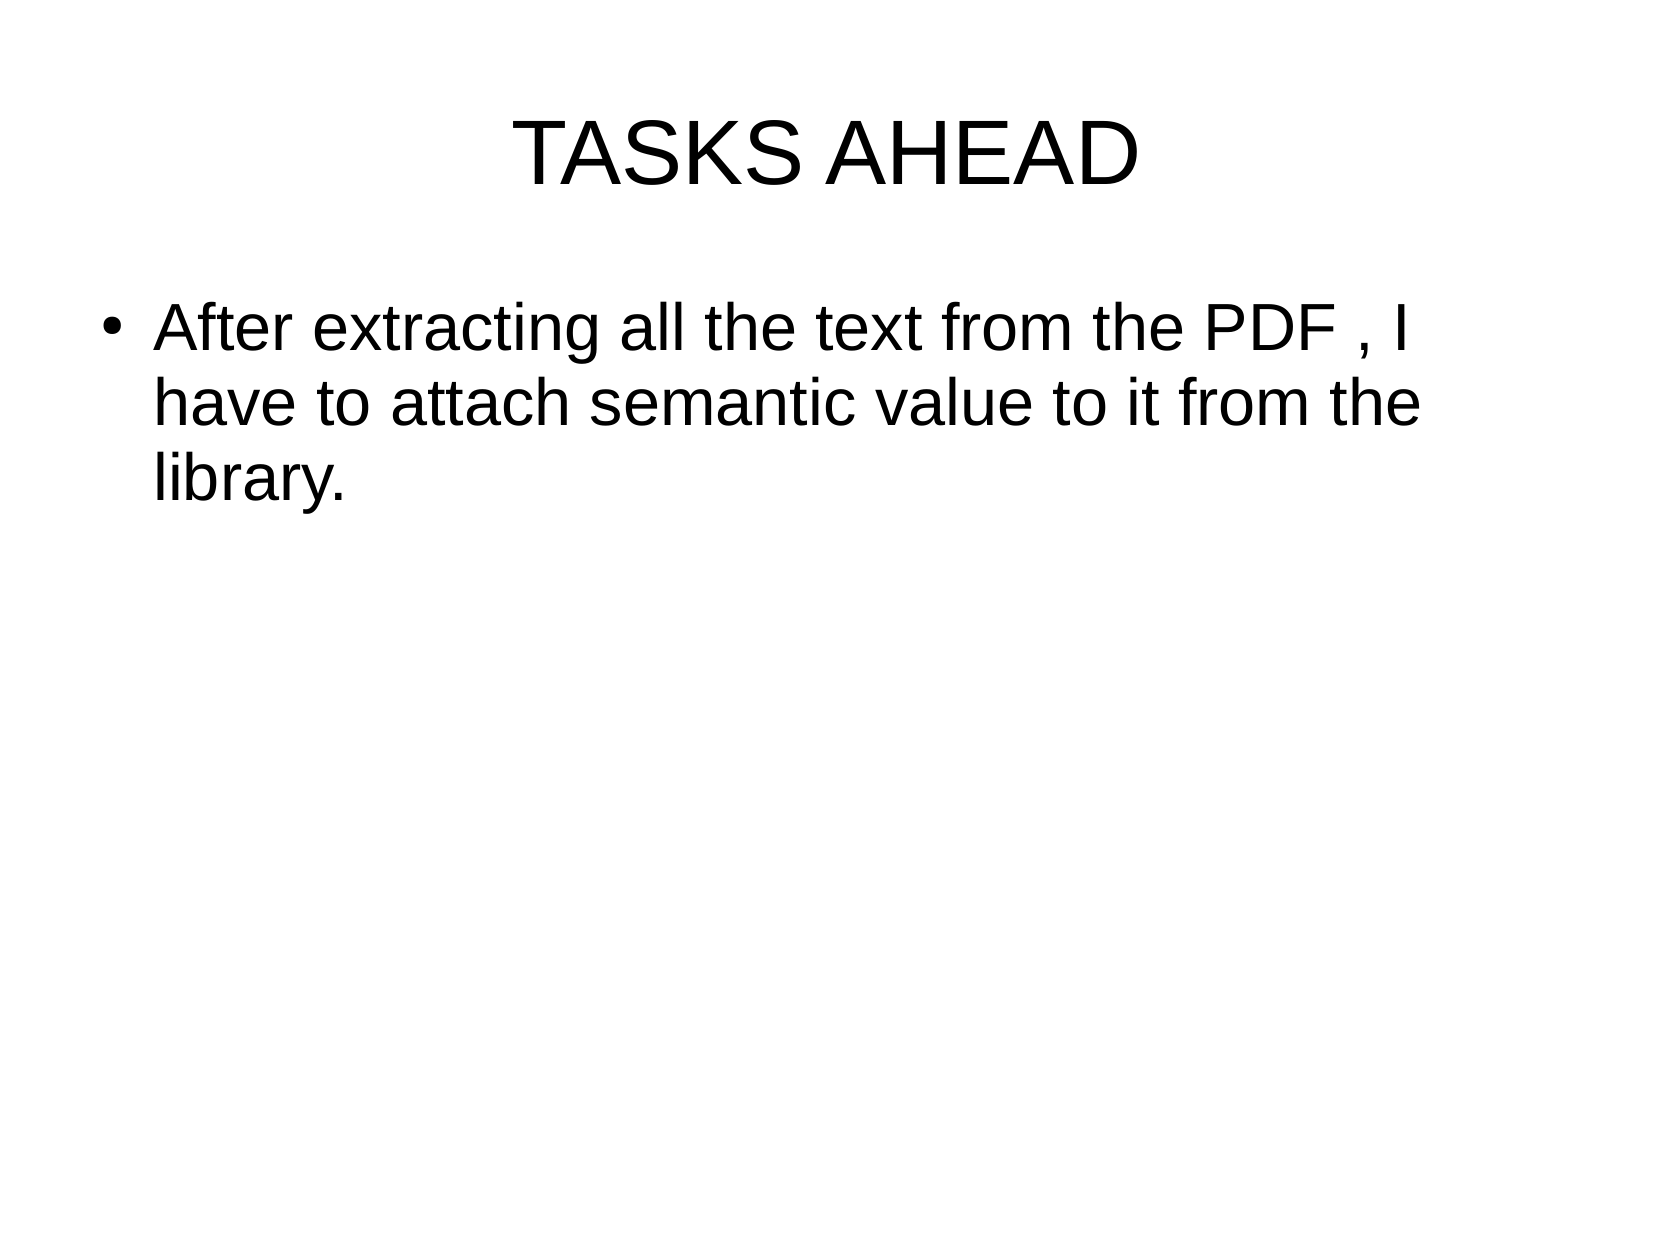

# TASKS AHEAD
After extracting all the text from the PDF , I have to attach semantic value to it from the library.